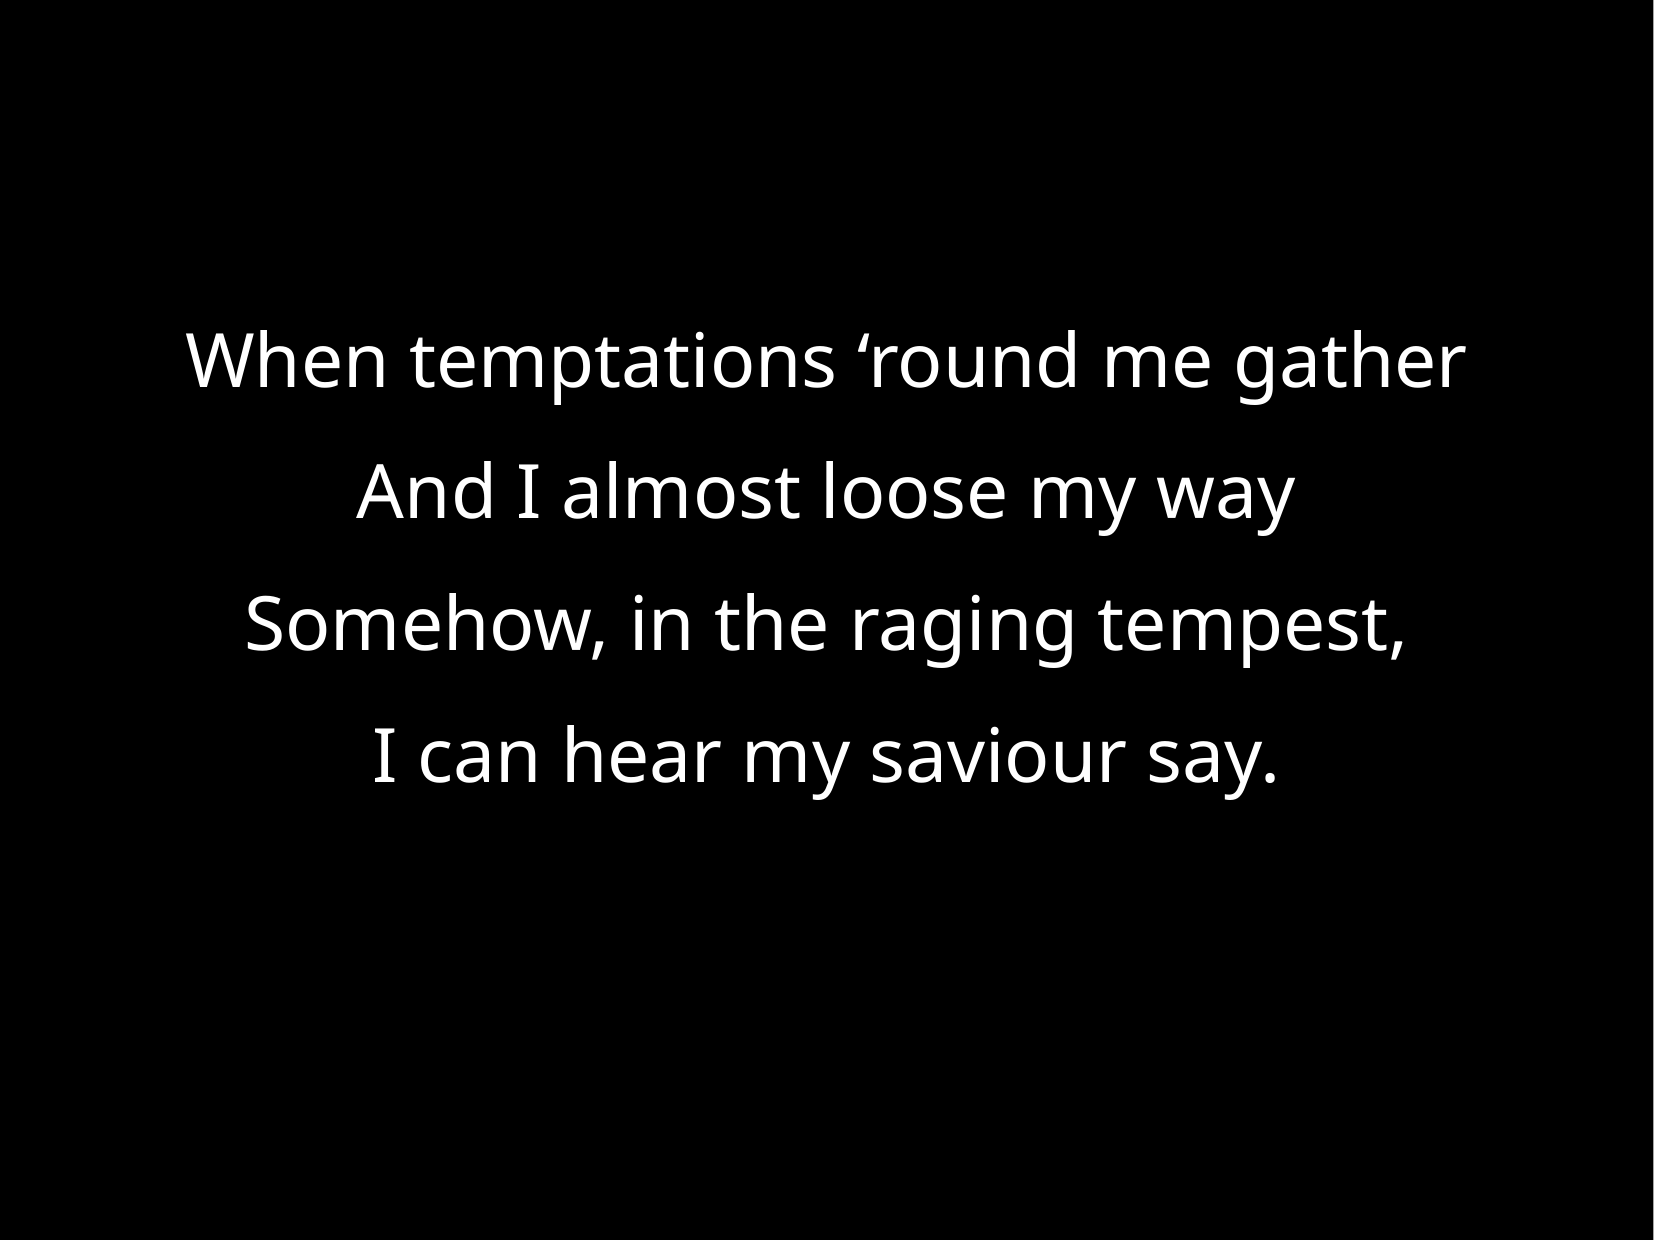

#
When temptations ‘round me gather
And I almost loose my way
Somehow, in the raging tempest,
I can hear my saviour say.